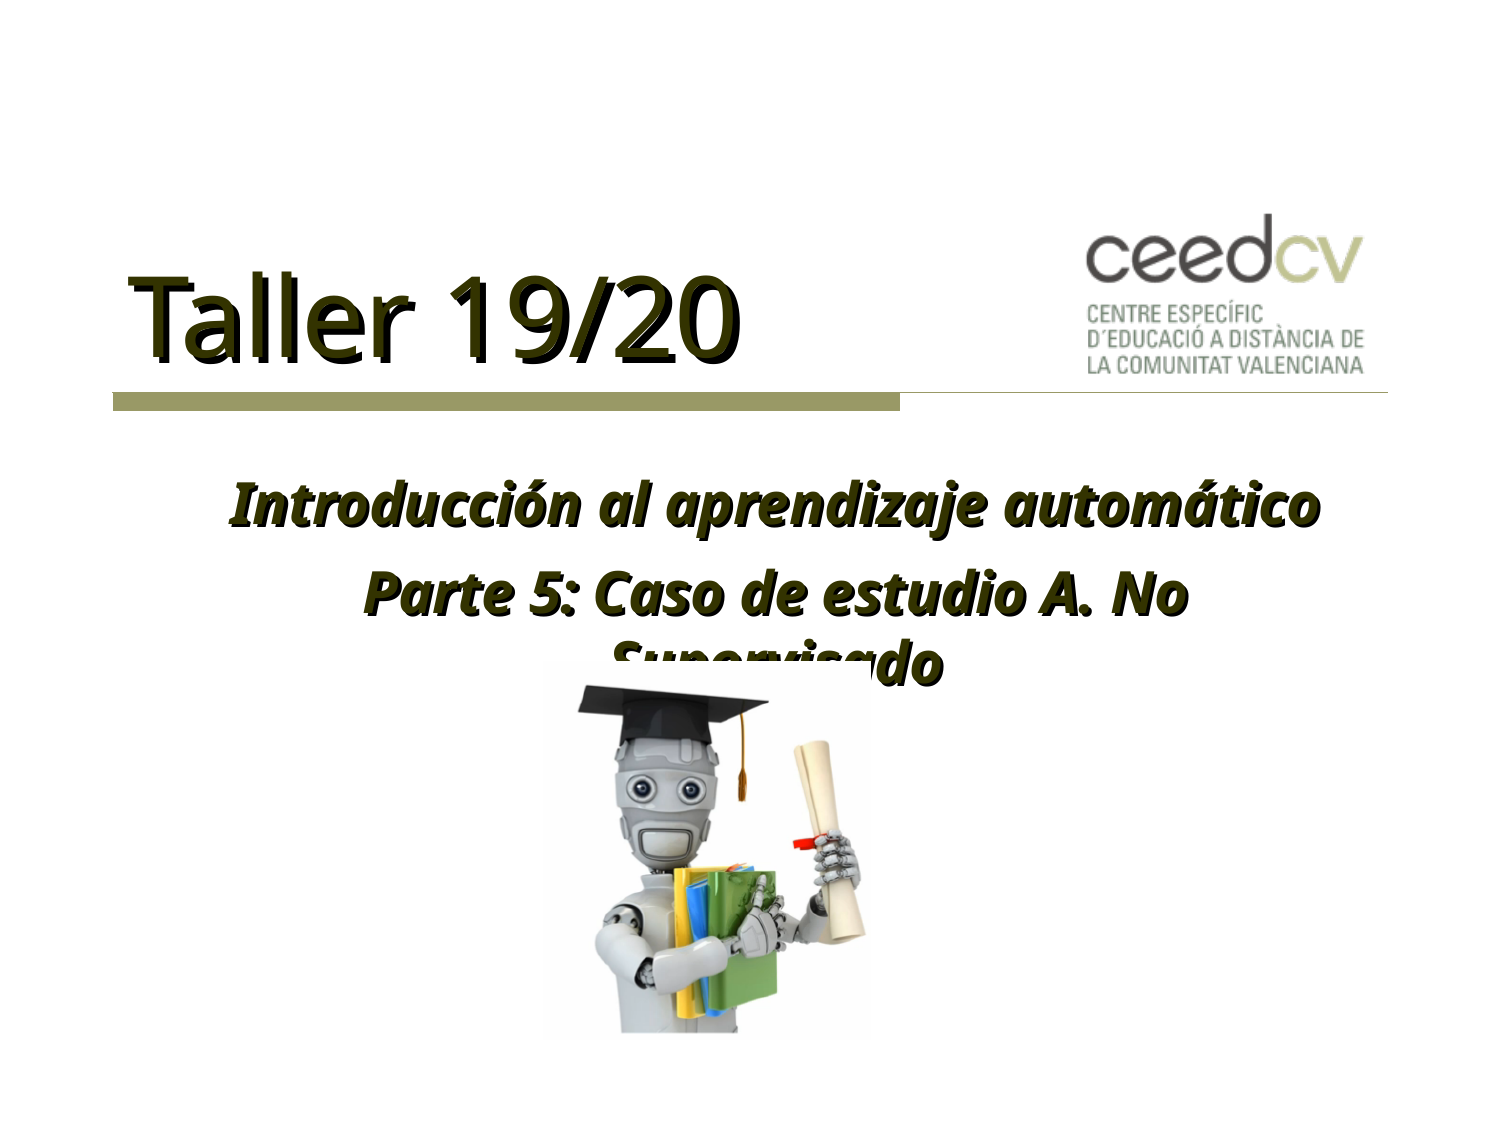

# Taller 19/20
Introducción al aprendizaje automático
Parte 5: Caso de estudio A. No Supervisado